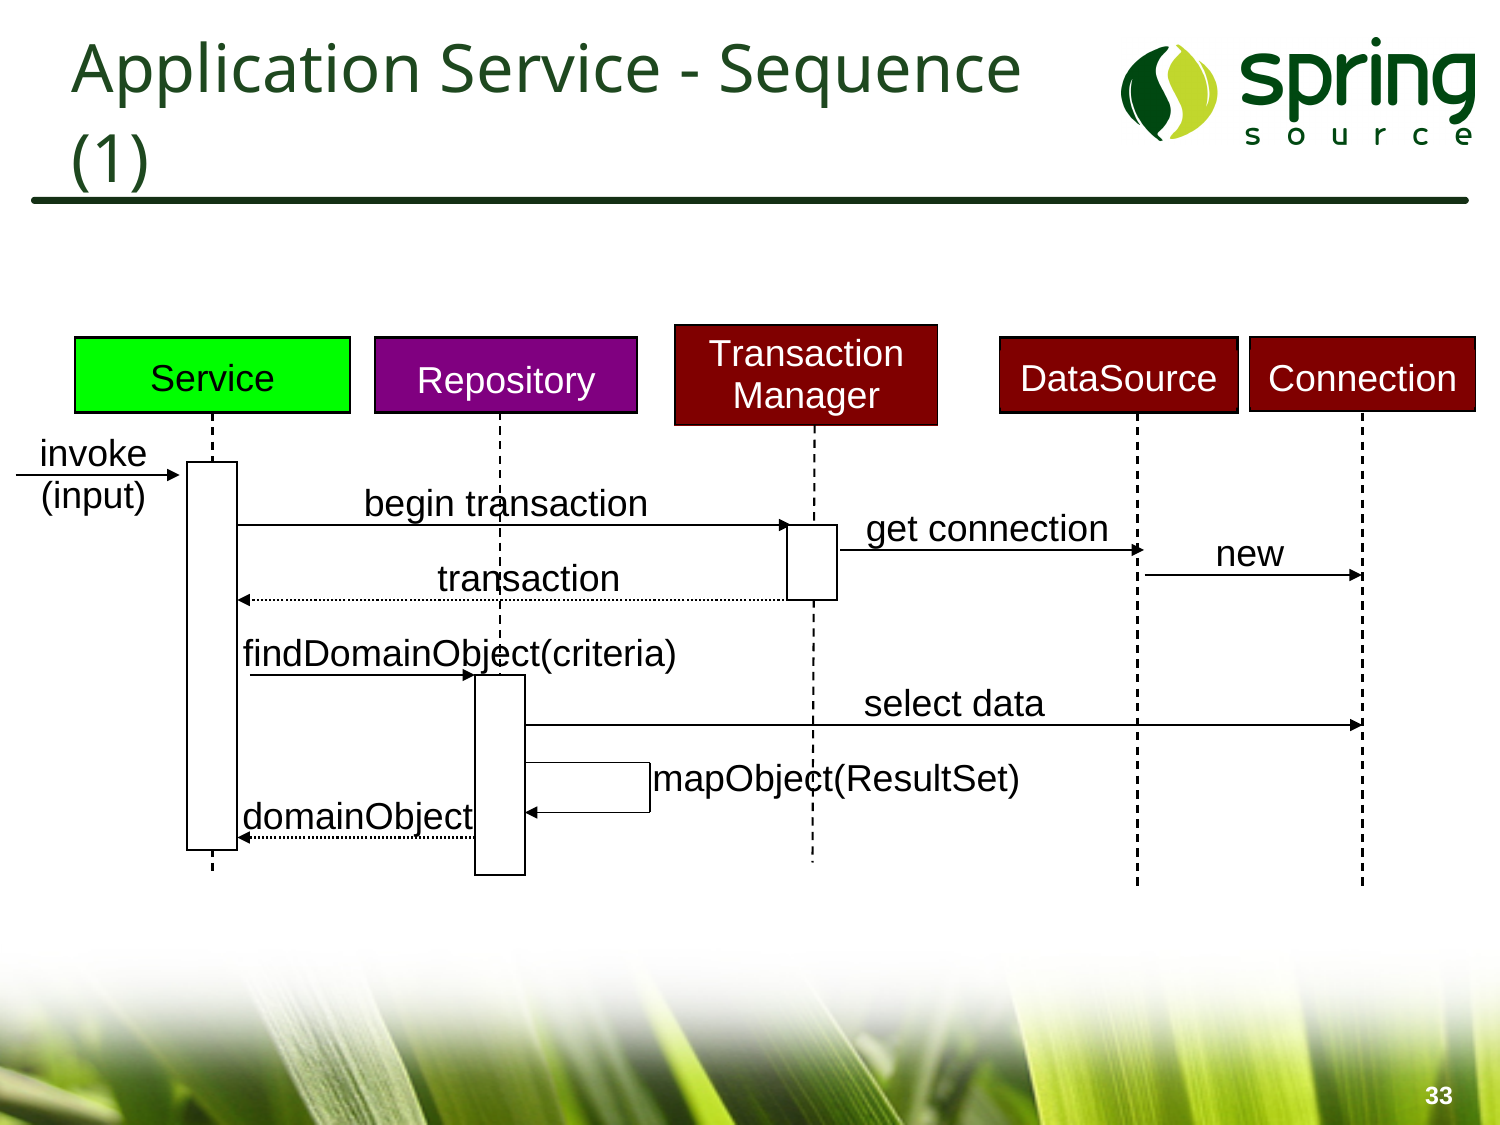

# Application Service - Sequence (1)
Transaction
Manager
Service
Repository
DataSource
Connection
invoke
(input)
begin transaction
get connection
new
transaction
findDomainObject(criteria)
select data
mapObject(ResultSet)
domainObject